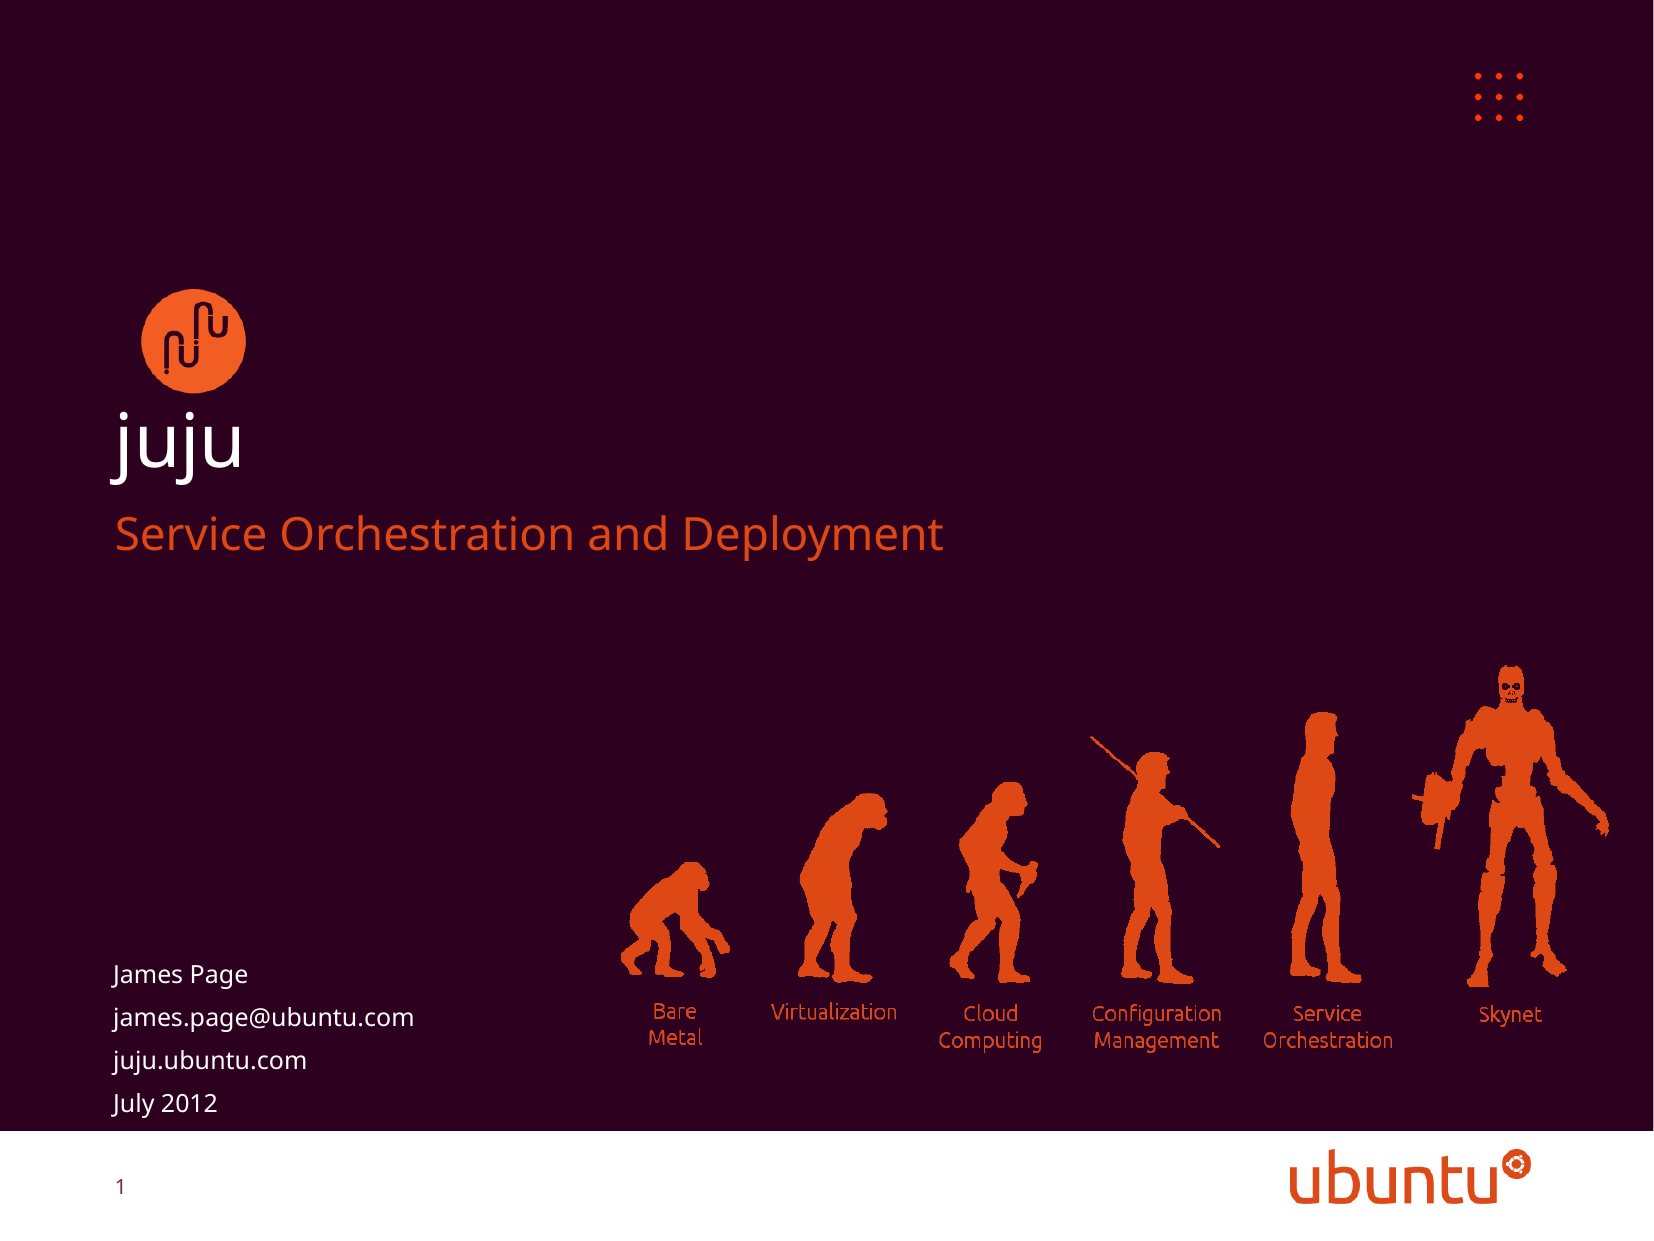

# juju Service Orchestration and Deployment
James Page
james.page@ubuntu.com
juju.ubuntu.com
July 2012